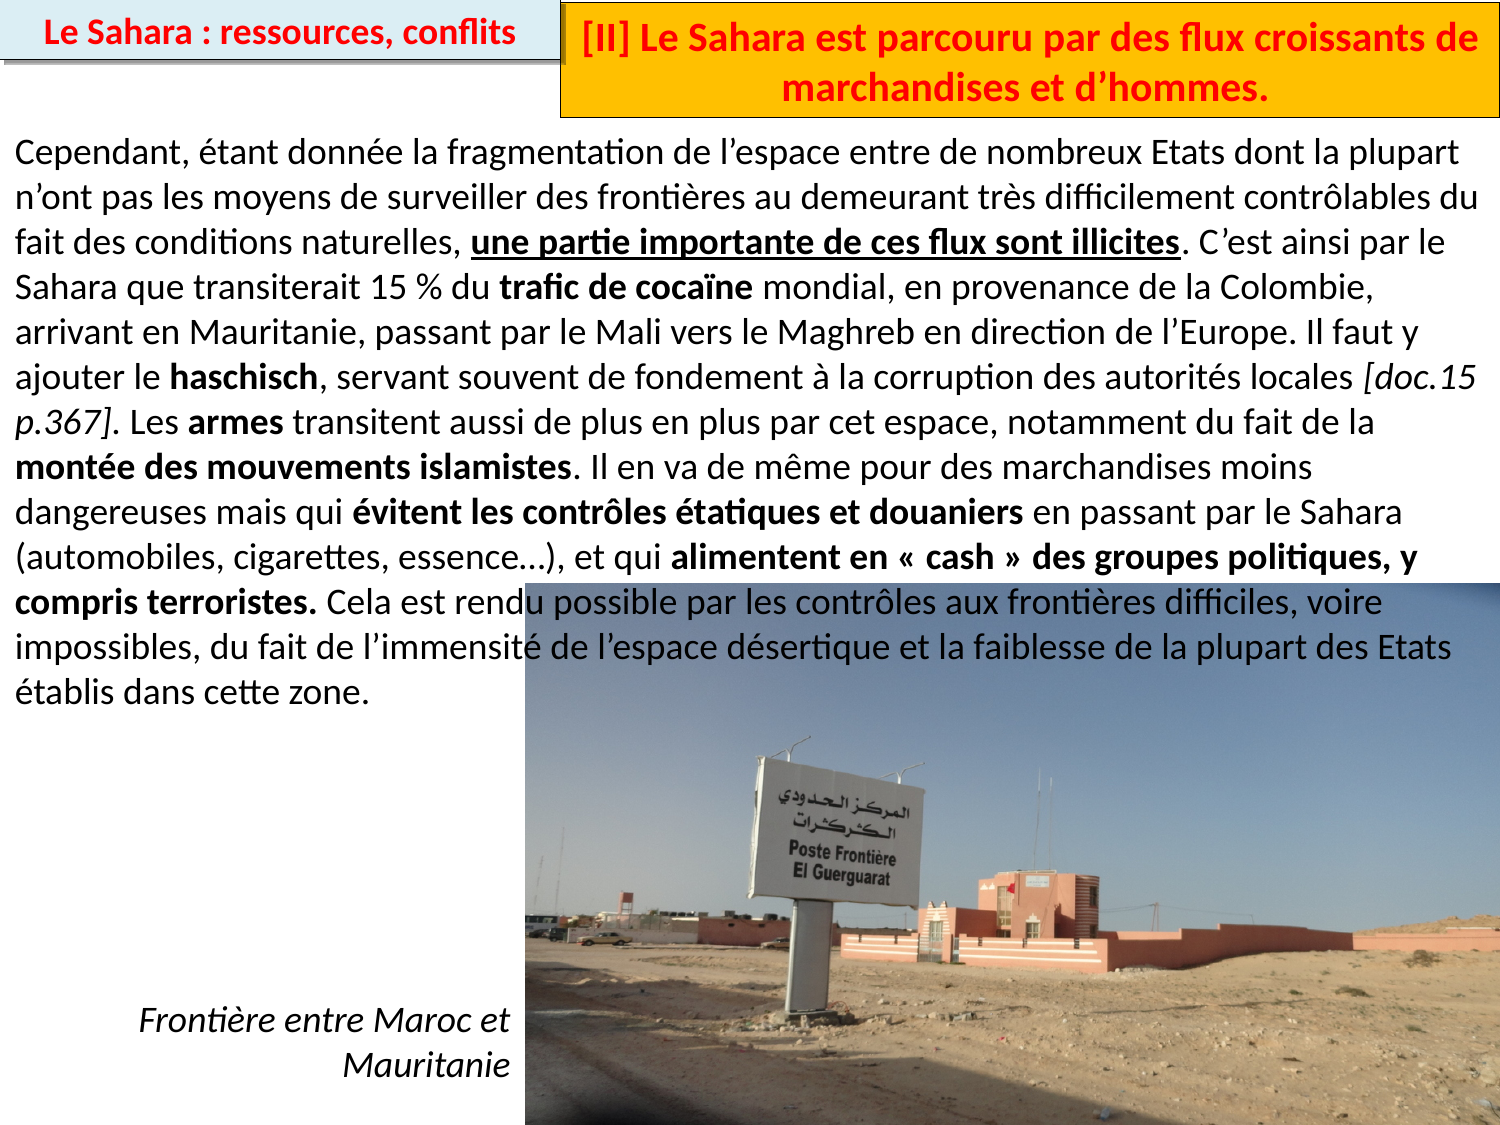

Le Sahara : ressources, conflits
[II] Le Sahara est parcouru par des flux croissants de marchandises et d’hommes.
Cependant, étant donnée la fragmentation de l’espace entre de nombreux Etats dont la plupart n’ont pas les moyens de surveiller des frontières au demeurant très difficilement contrôlables du fait des conditions naturelles, une partie importante de ces flux sont illicites. C’est ainsi par le Sahara que transiterait 15 % du trafic de cocaïne mondial, en provenance de la Colombie, arrivant en Mauritanie, passant par le Mali vers le Maghreb en direction de l’Europe. Il faut y ajouter le haschisch, servant souvent de fondement à la corruption des autorités locales [doc.15 p.367]. Les armes transitent aussi de plus en plus par cet espace, notamment du fait de la montée des mouvements islamistes. Il en va de même pour des marchandises moins dangereuses mais qui évitent les contrôles étatiques et douaniers en passant par le Sahara (automobiles, cigarettes, essence…), et qui alimentent en « cash » des groupes politiques, y compris terroristes. Cela est rendu possible par les contrôles aux frontières difficiles, voire impossibles, du fait de l’immensité de l’espace désertique et la faiblesse de la plupart des Etats établis dans cette zone.
Frontière entre Maroc et Mauritanie